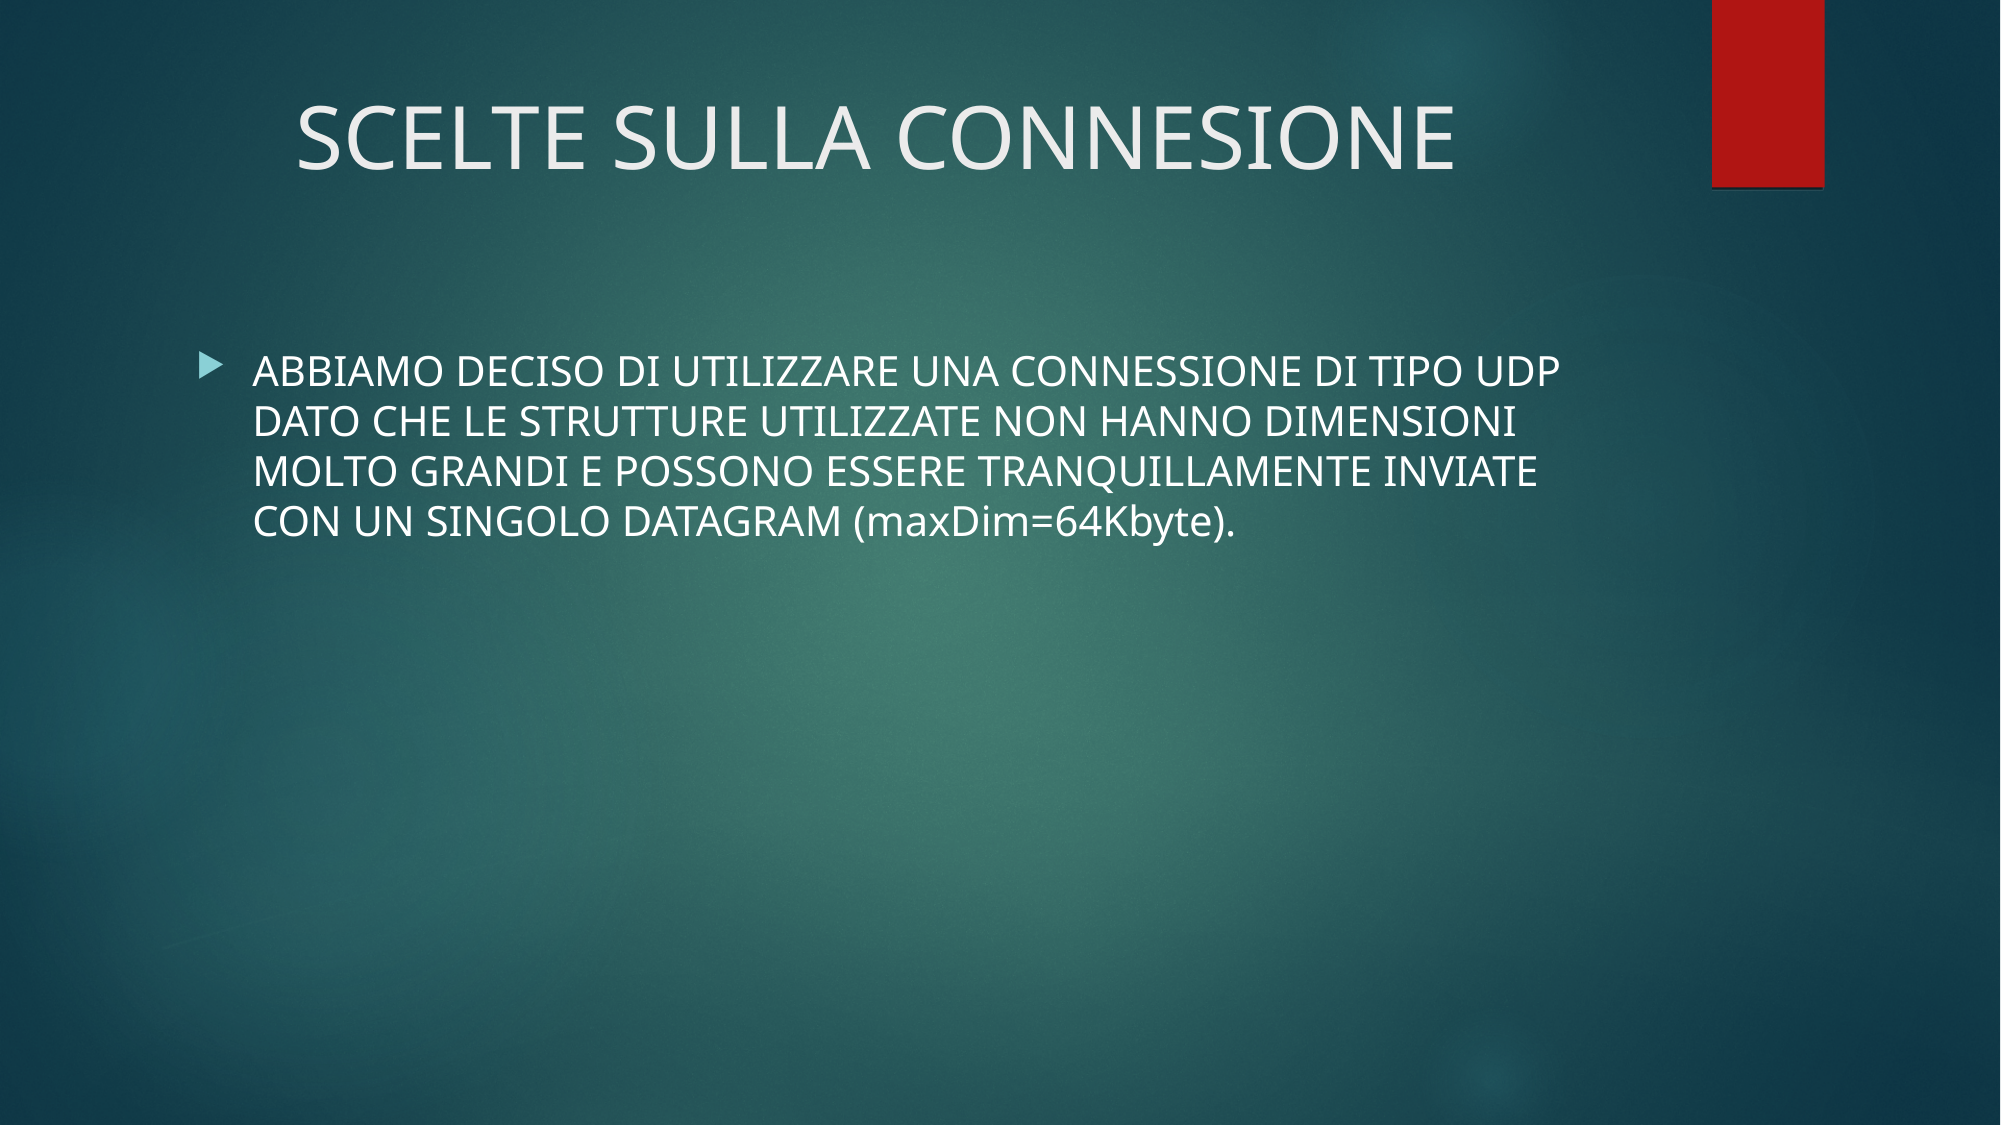

# SCELTE SULLA CONNESIONE
ABBIAMO DECISO DI UTILIZZARE UNA CONNESSIONE DI TIPO UDP DATO CHE LE STRUTTURE UTILIZZATE NON HANNO DIMENSIONI MOLTO GRANDI E POSSONO ESSERE TRANQUILLAMENTE INVIATE CON UN SINGOLO DATAGRAM (maxDim=64Kbyte).